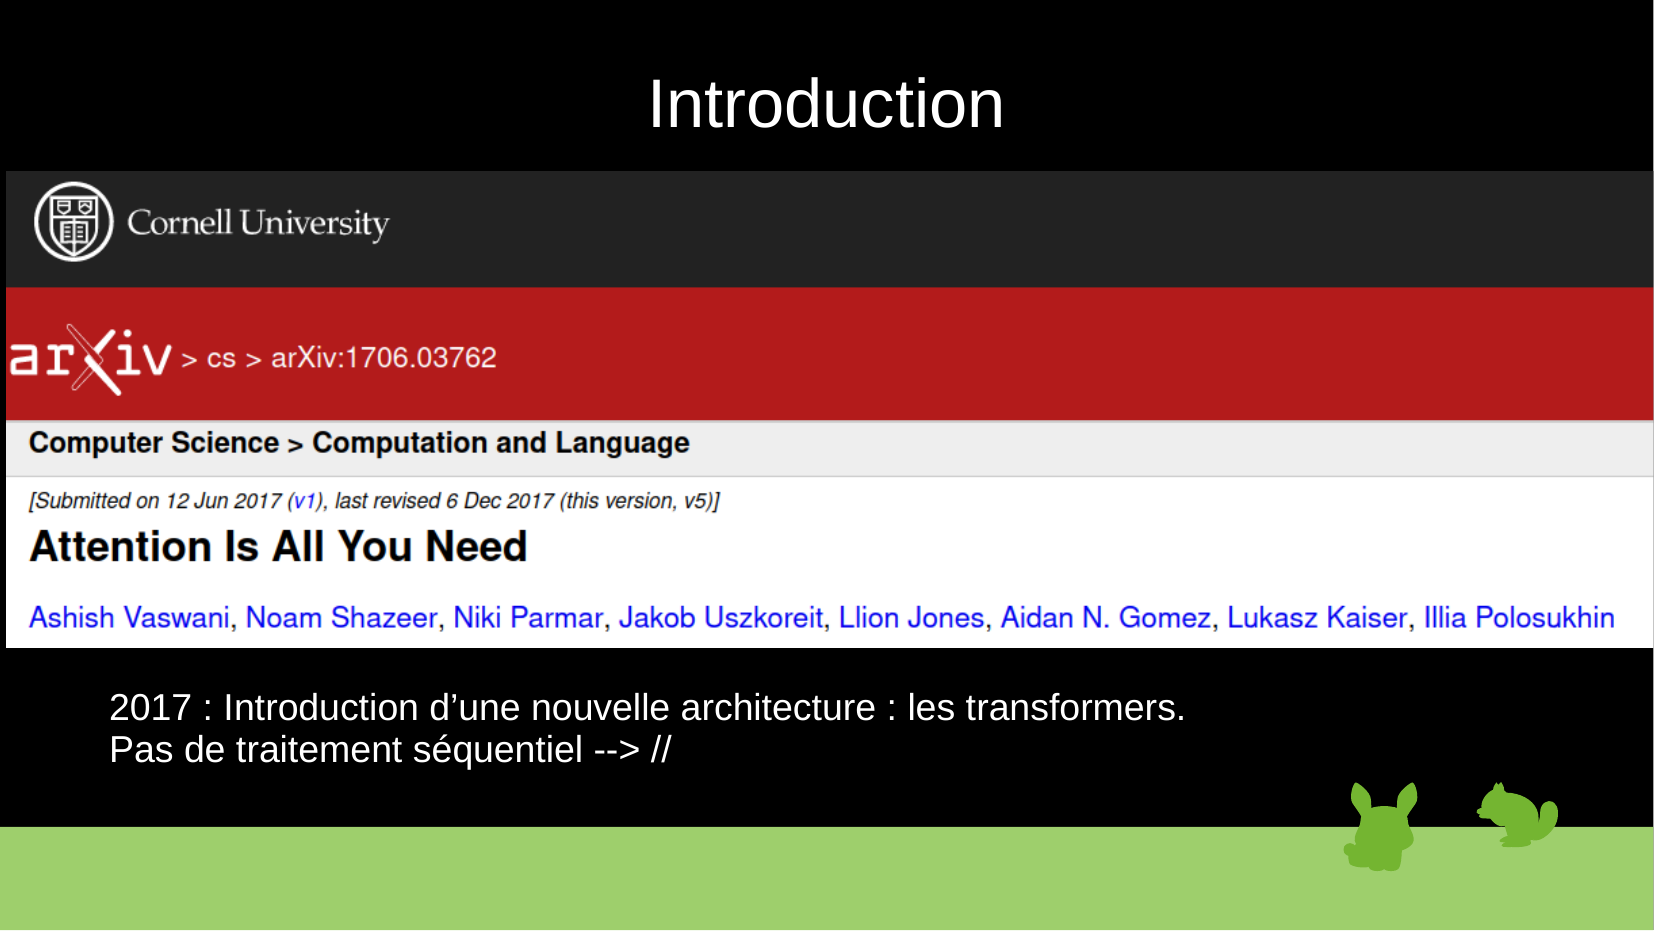

# Introduction
2017 : Introduction d’une nouvelle architecture : les transformers.
Pas de traitement séquentiel --> //